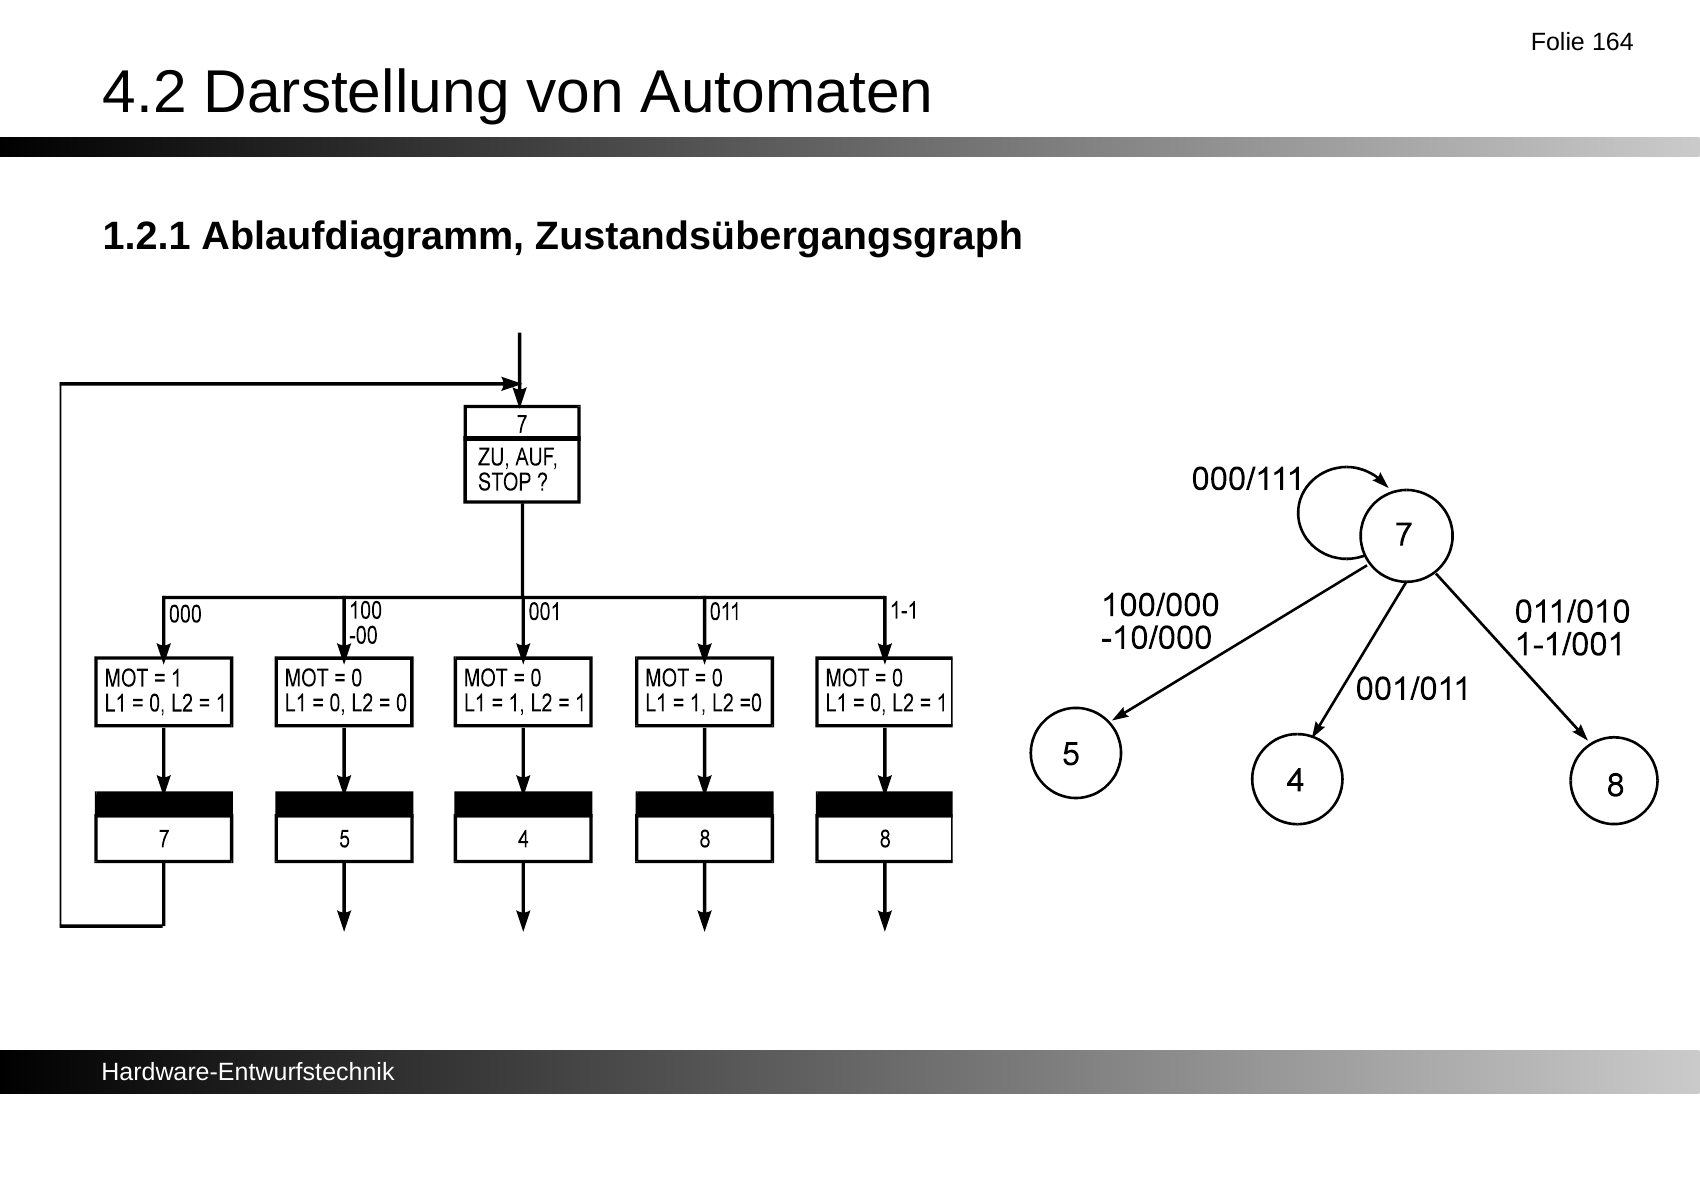

# 4.2 Darstellung von Automaten
1.2.1 Ablaufdiagramm, Zustandsübergangsgraph